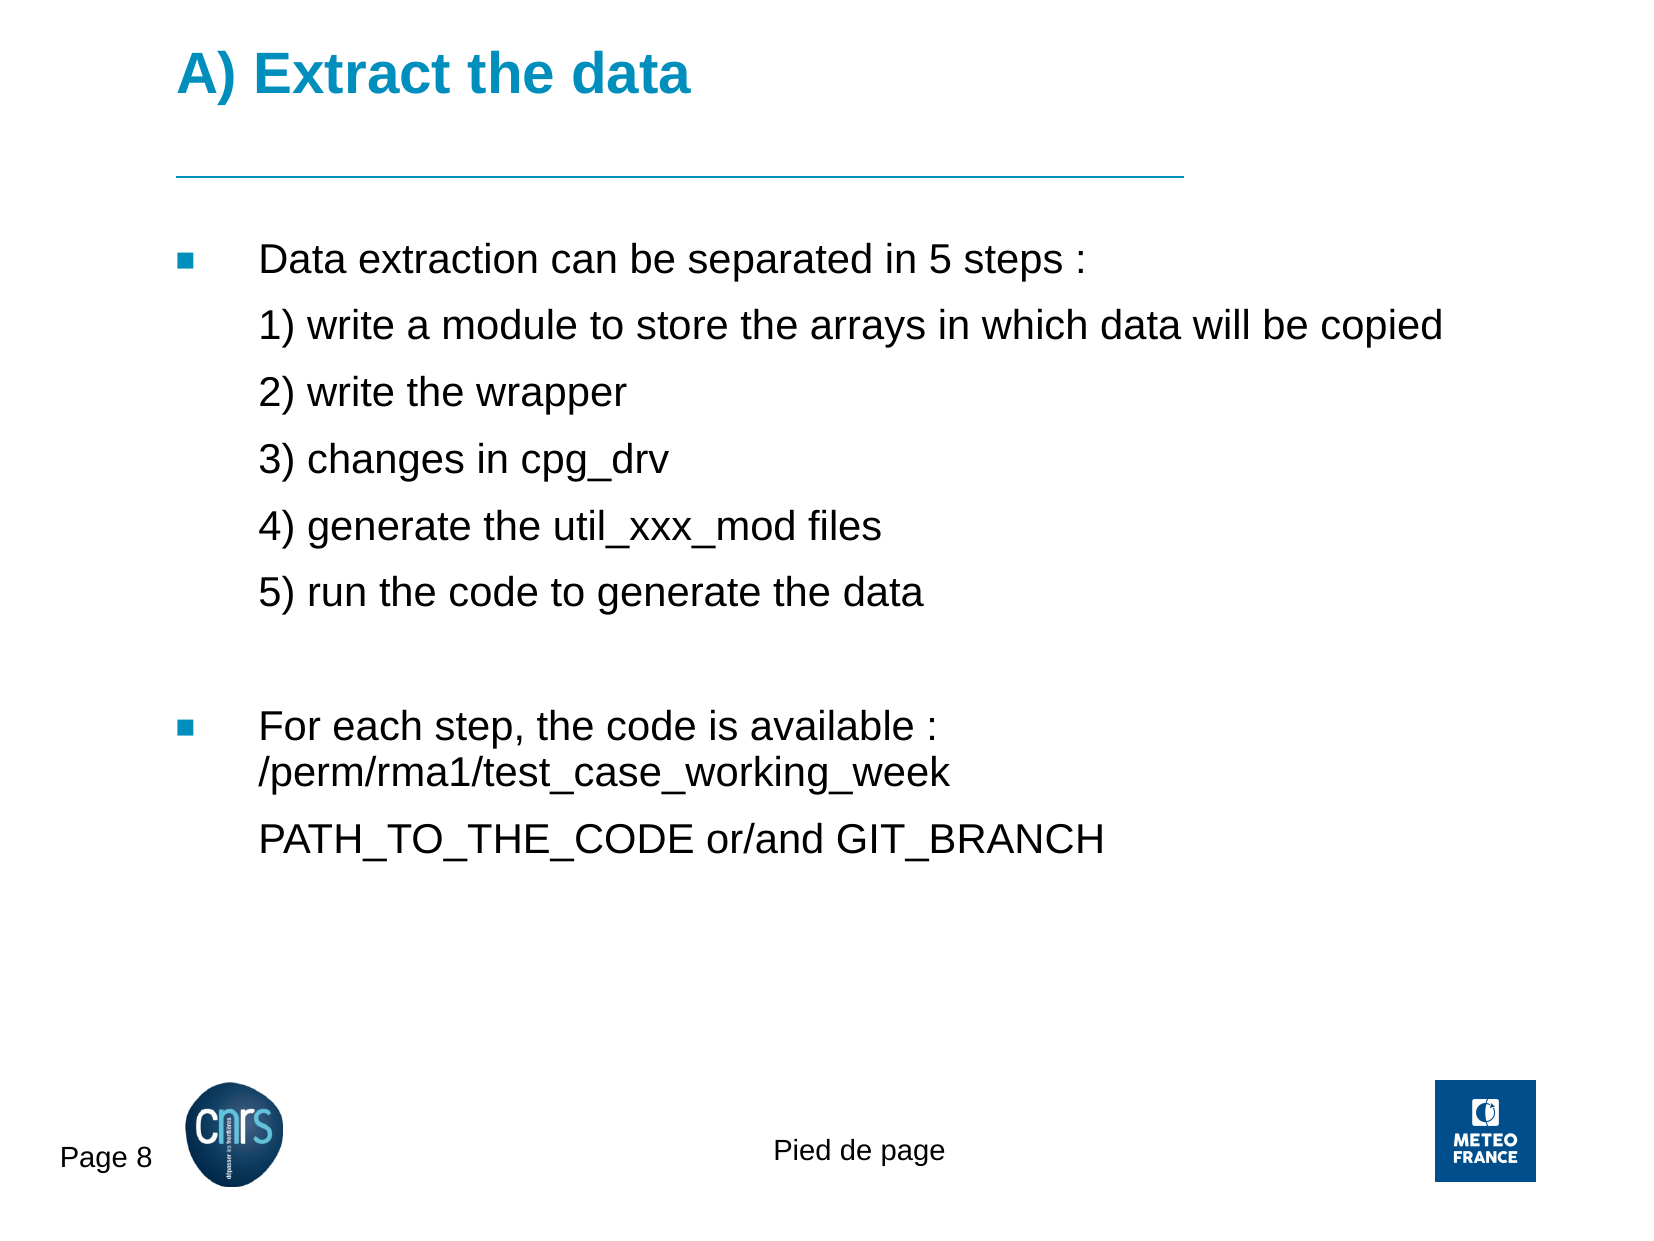

# A) Extract the data
Data extraction can be separated in 5 steps :
1) write a module to store the arrays in which data will be copied
2) write the wrapper
3) changes in cpg_drv
4) generate the util_xxx_mod files
5) run the code to generate the data
For each step, the code is available : /perm/rma1/test_case_working_week
PATH_TO_THE_CODE or/and GIT_BRANCH
Pied de page
8